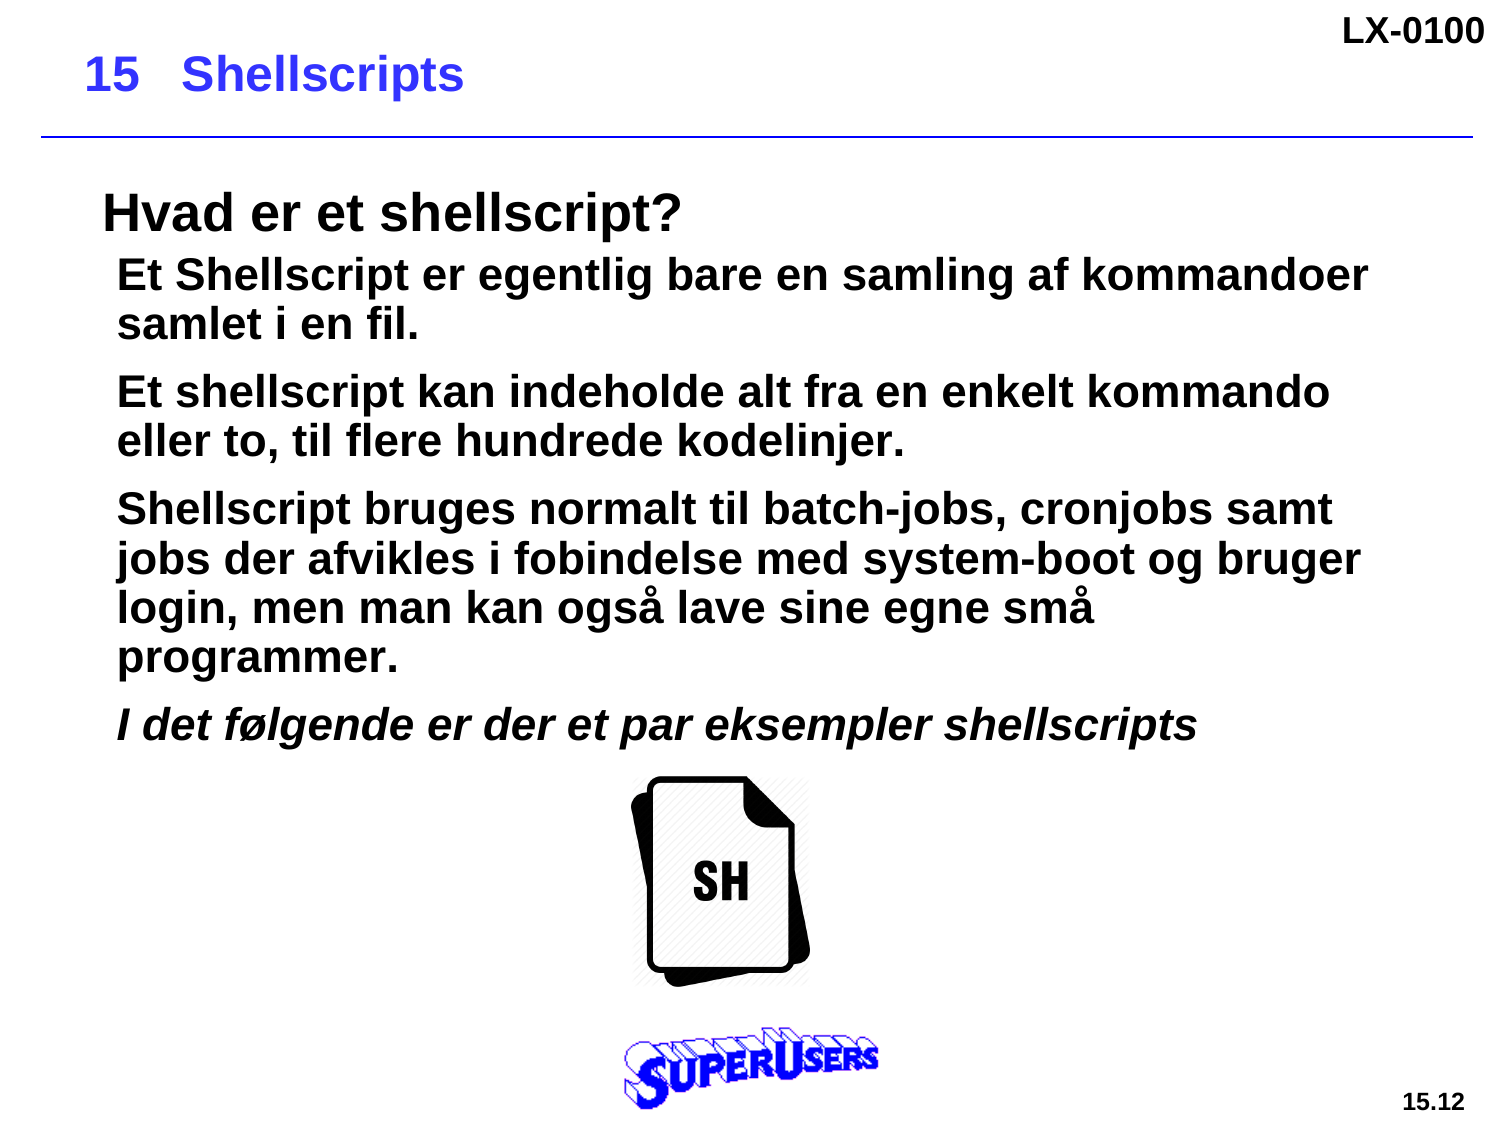

# 15 Shellscripts
Hvad er et shellscript?
Et Shellscript er egentlig bare en samling af kommandoer samlet i en fil.
Et shellscript kan indeholde alt fra en enkelt kommando eller to, til flere hundrede kodelinjer.
Shellscript bruges normalt til batch-jobs, cronjobs samt jobs der afvikles i fobindelse med system-boot og bruger login, men man kan også lave sine egne små programmer.
I det følgende er der et par eksempler shellscripts